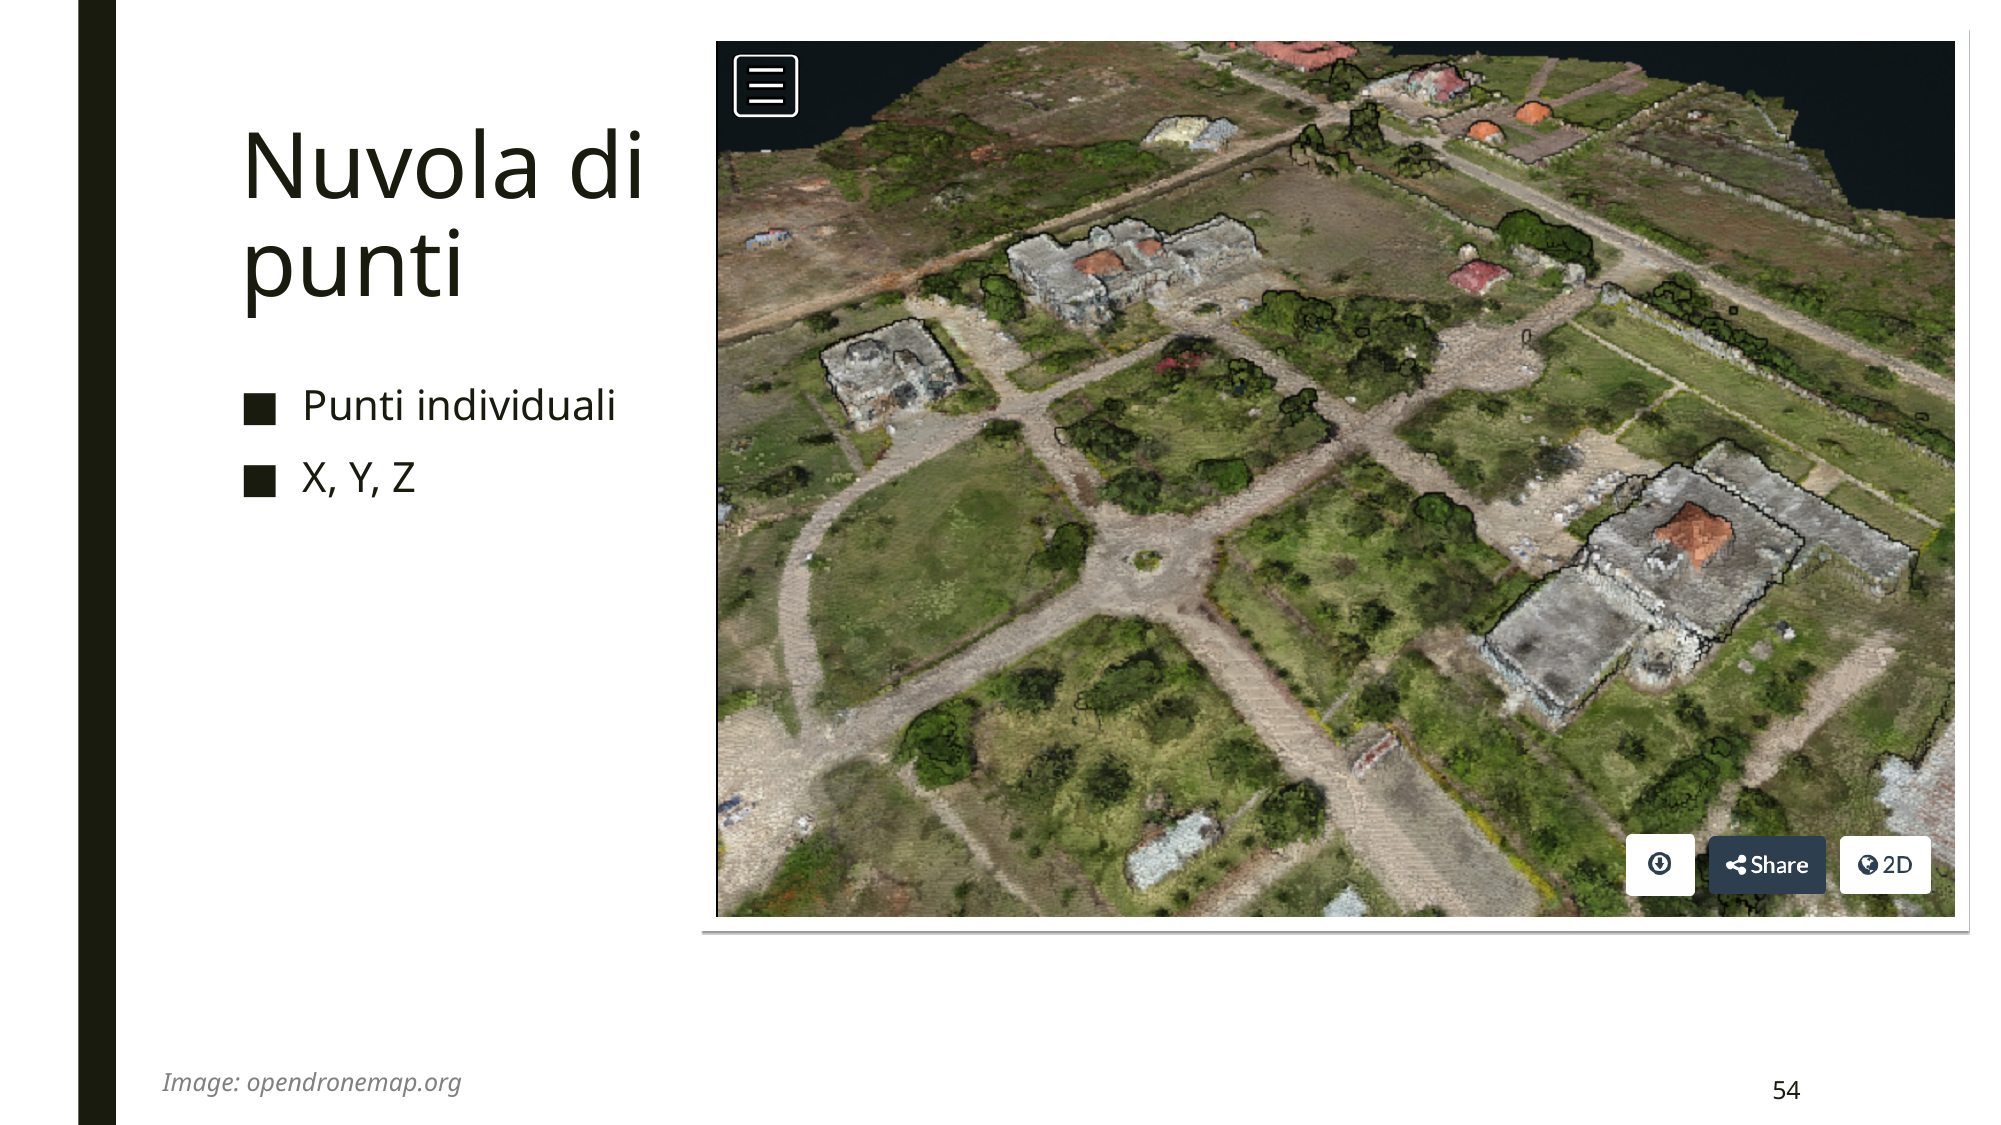

# Nuvola di punti
Punti individuali
X, Y, Z
Image: opendronemap.org